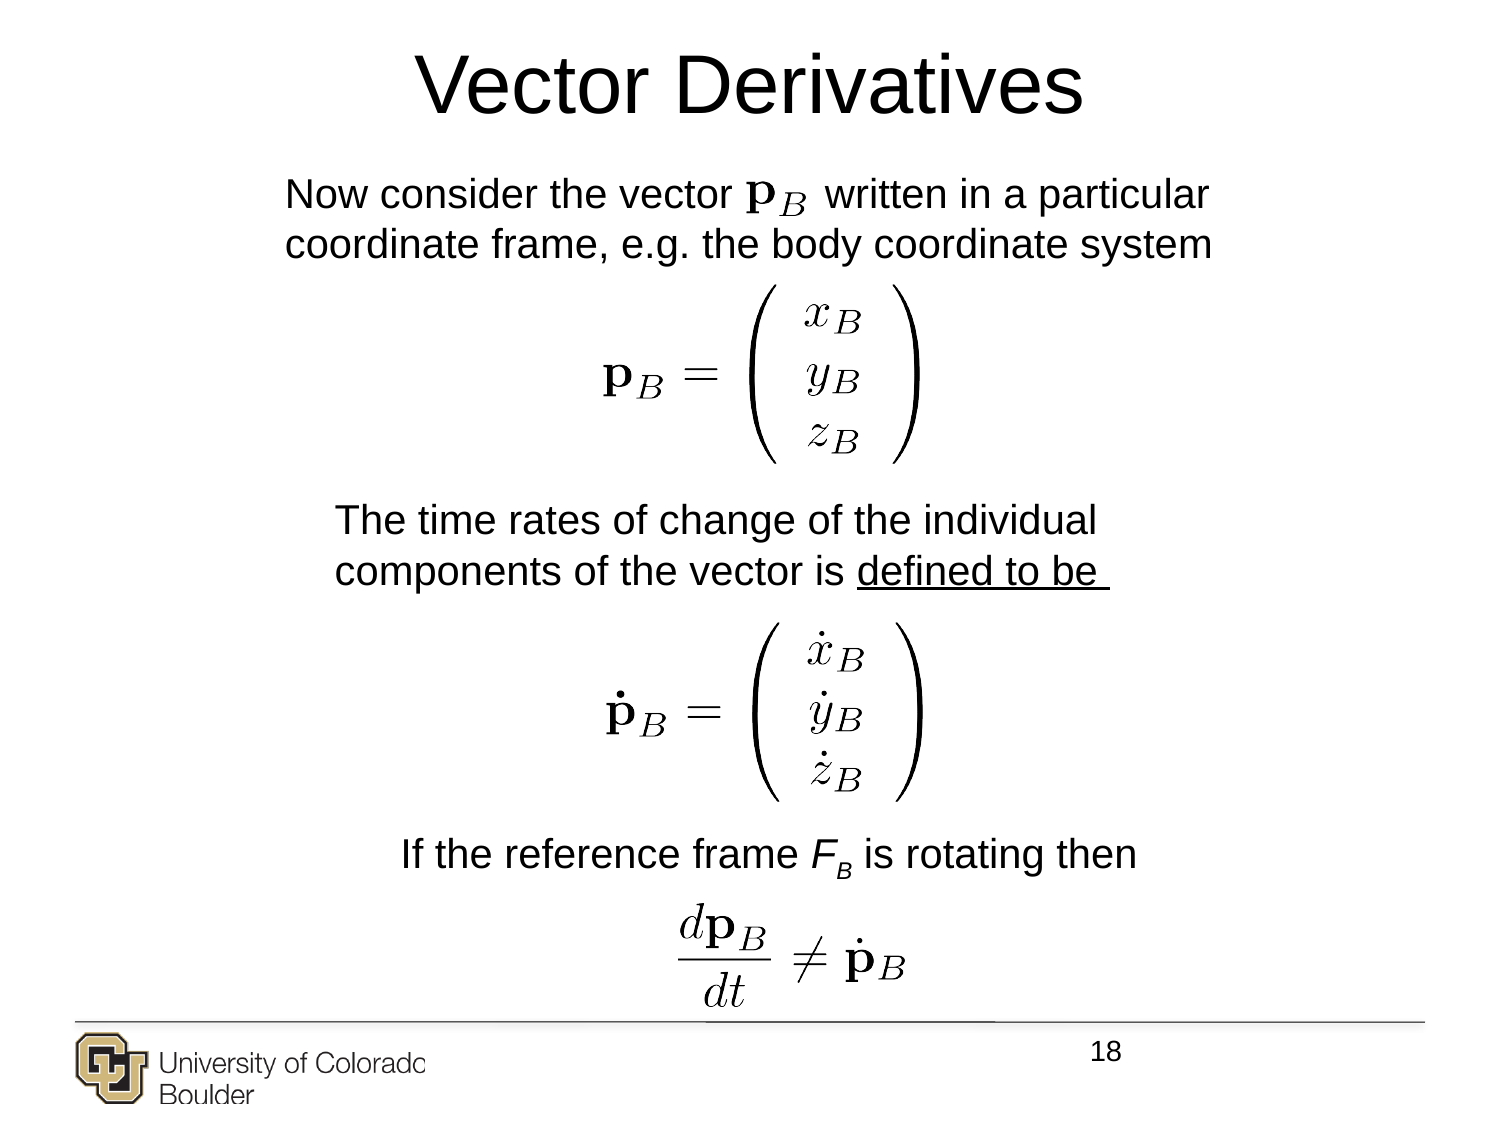

# Vector Derivatives
Now consider the vector written in a particular coordinate frame, e.g. the body coordinate system
The time rates of change of the individual components of the vector is defined to be
If the reference frame FB is rotating then
18